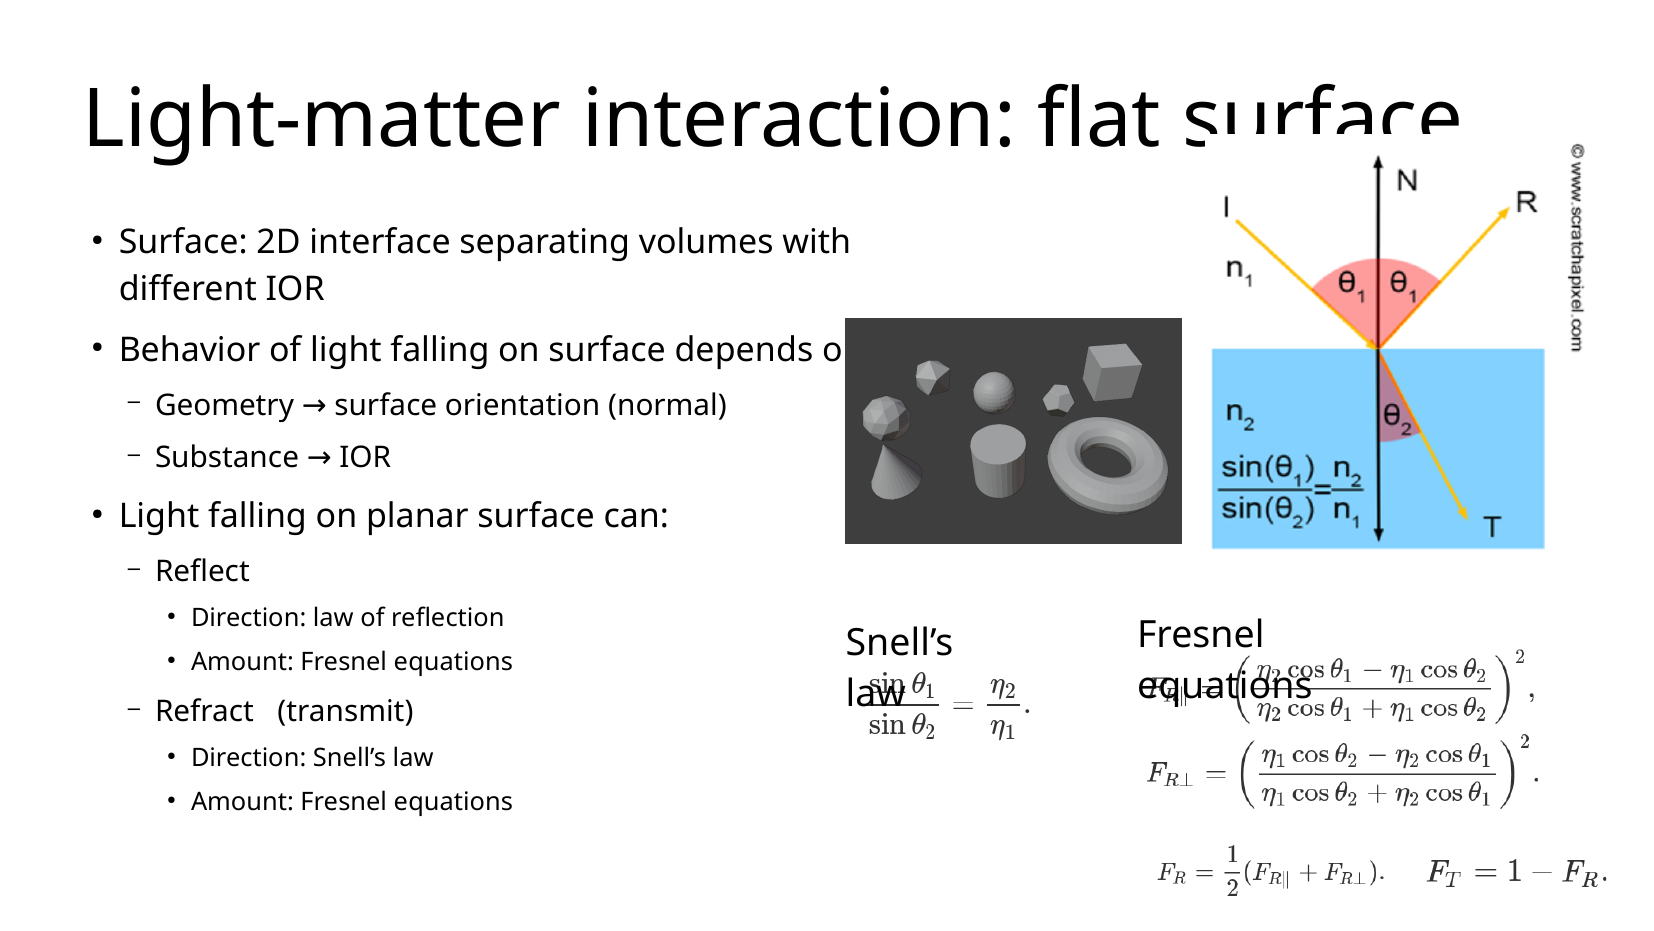

# Light-matter interaction: flat surface
Surface: 2D interface separating volumes with different IOR
Behavior of light falling on surface depends on:
Geometry → surface orientation (normal)
Substance → IOR
Light falling on planar surface can:
Reflect
Direction: law of reflection
Amount: Fresnel equations
Refract	 (transmit)
Direction: Snell’s law
Amount: Fresnel equations
Fresnel equations
Snell’s law